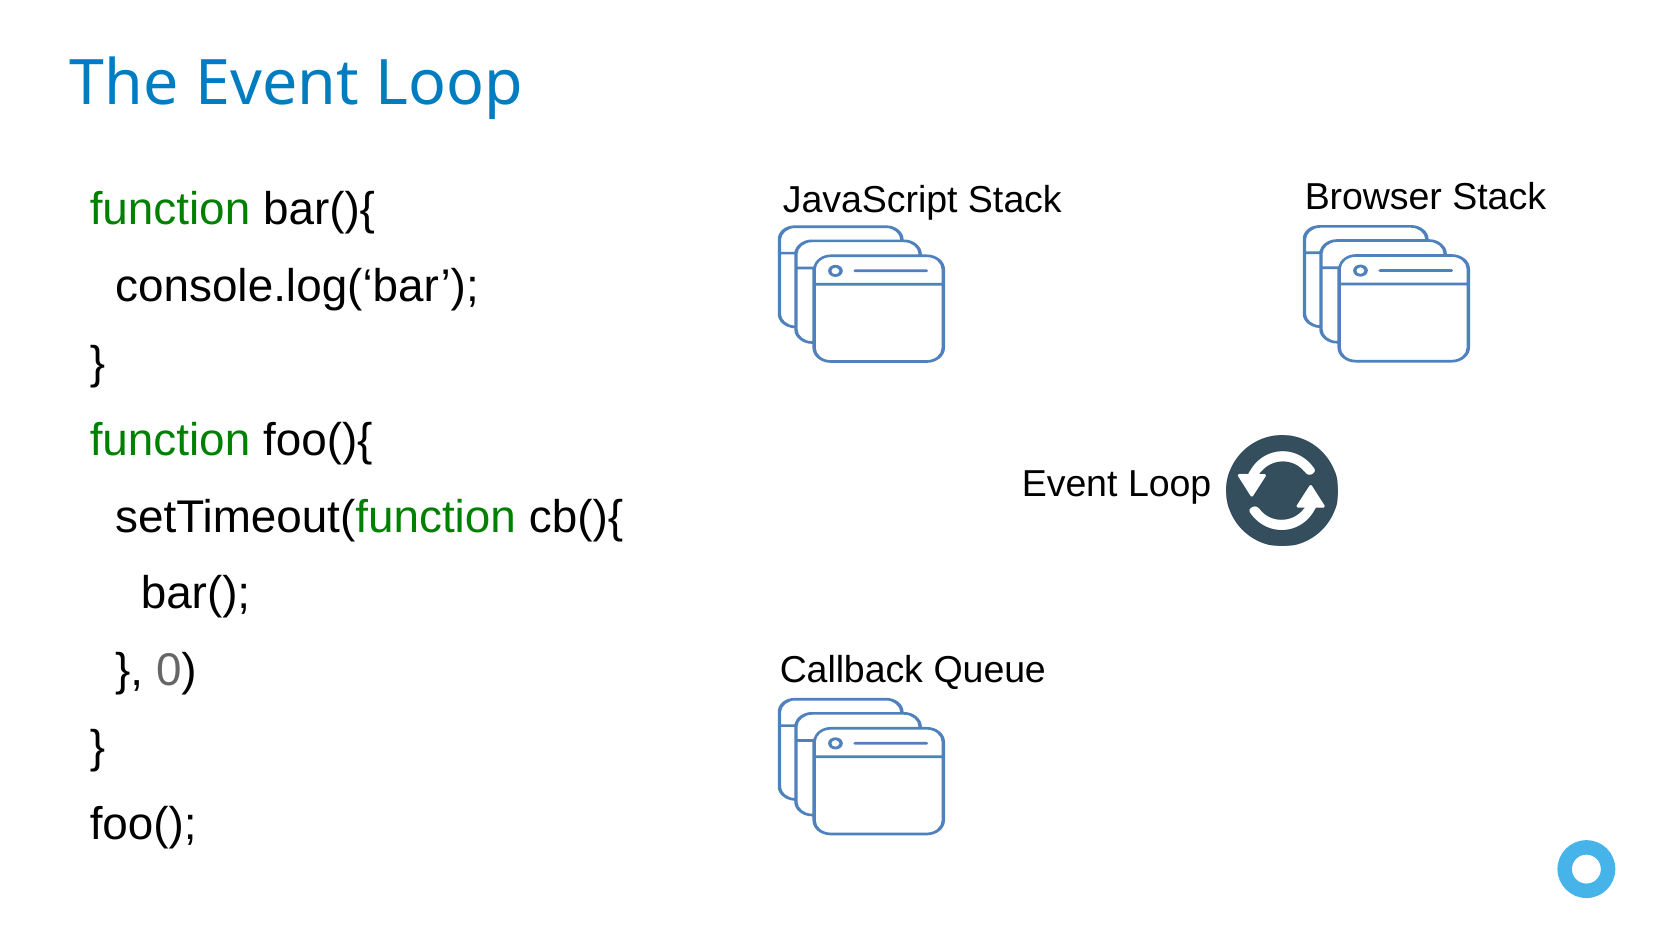

# The Event Loop
function bar(){
 console.log(‘bar’);
}
function foo(){
 setTimeout(function cb(){
 bar();
 }, 0)
}
foo();
Browser Stack
JavaScript Stack
Event Loop
Callback Queue